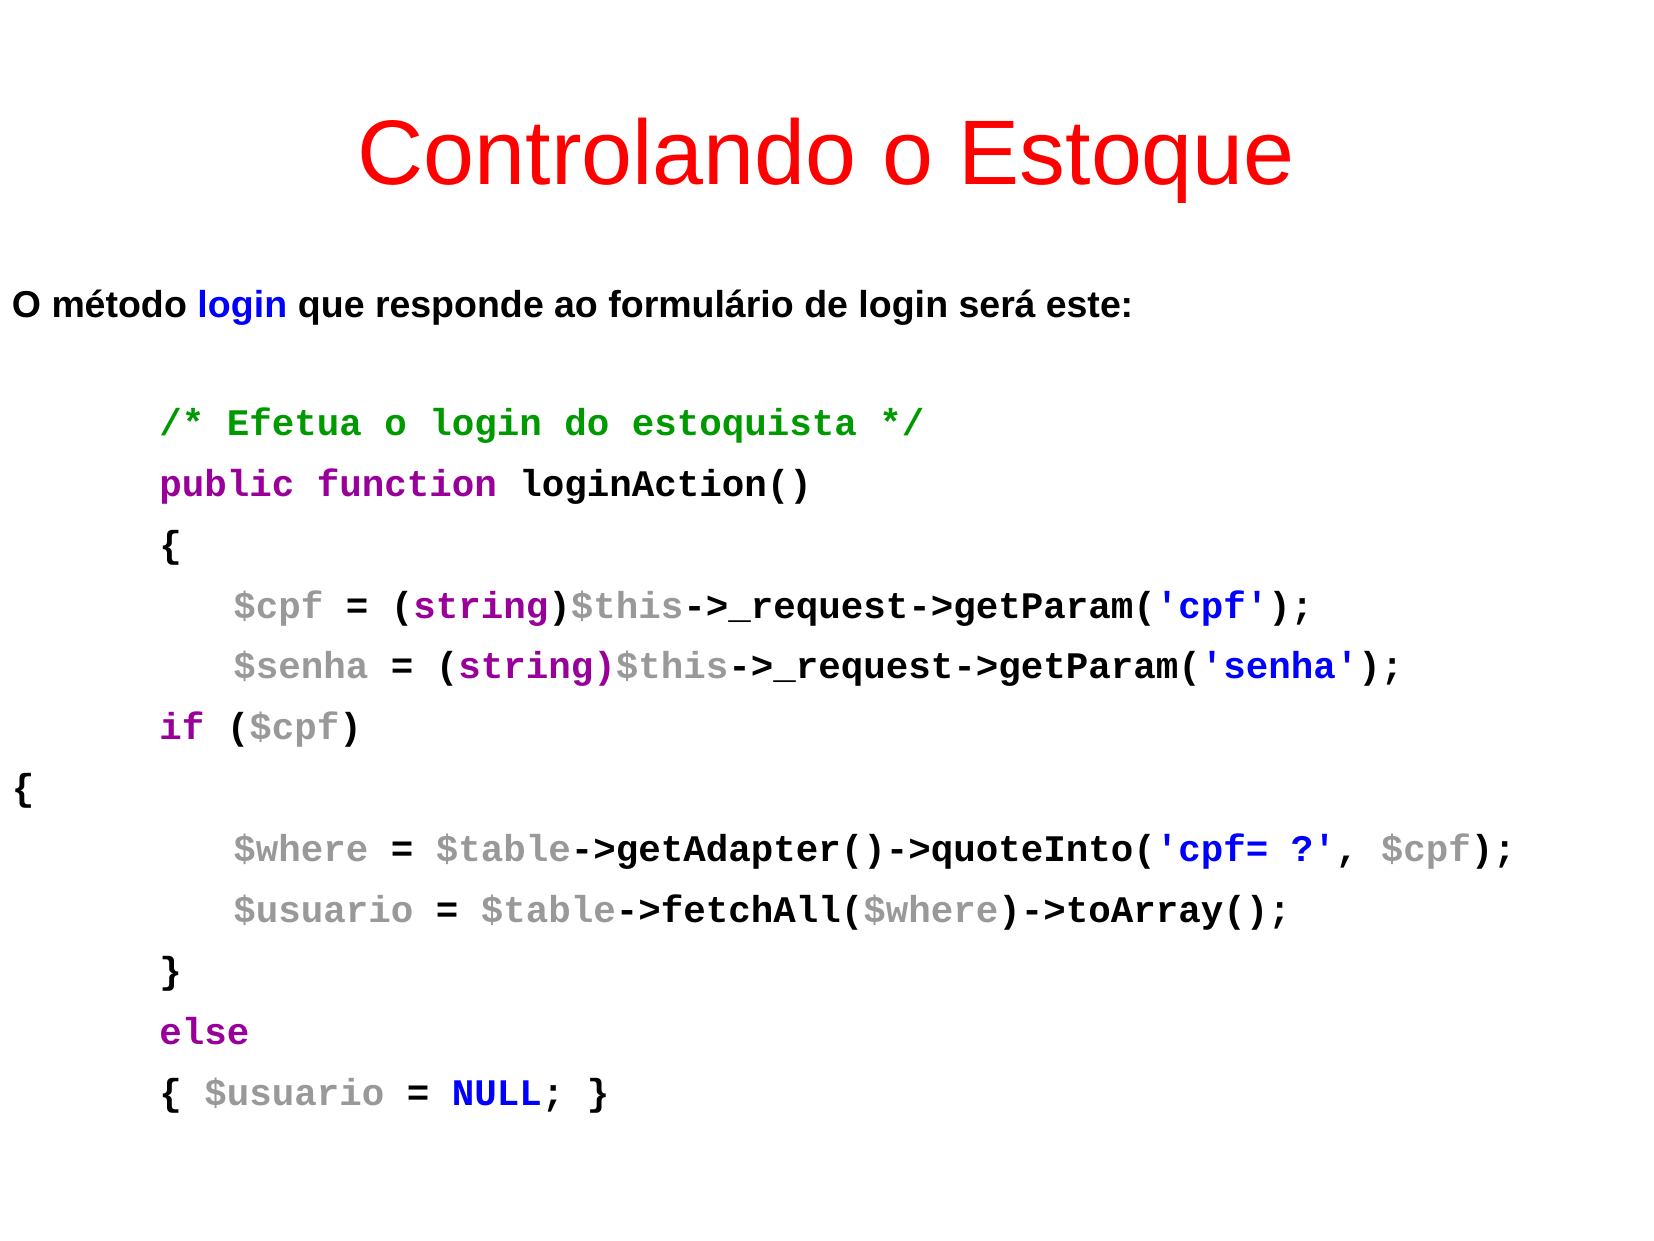

# Controlando o Estoque
O método login que responde ao formulário de login será este:
 		/* Efetua o login do estoquista */
 		public function loginAction()
 		{
 			$cpf = (string)$this->_request->getParam('cpf');
 			$senha = (string)$this->_request->getParam('senha');
 		if ($cpf)
{
 			$where = $table->getAdapter()->quoteInto('cpf= ?', $cpf);
 			$usuario = $table->fetchAll($where)->toArray();
 		}
 		else
 		{ $usuario = NULL; }